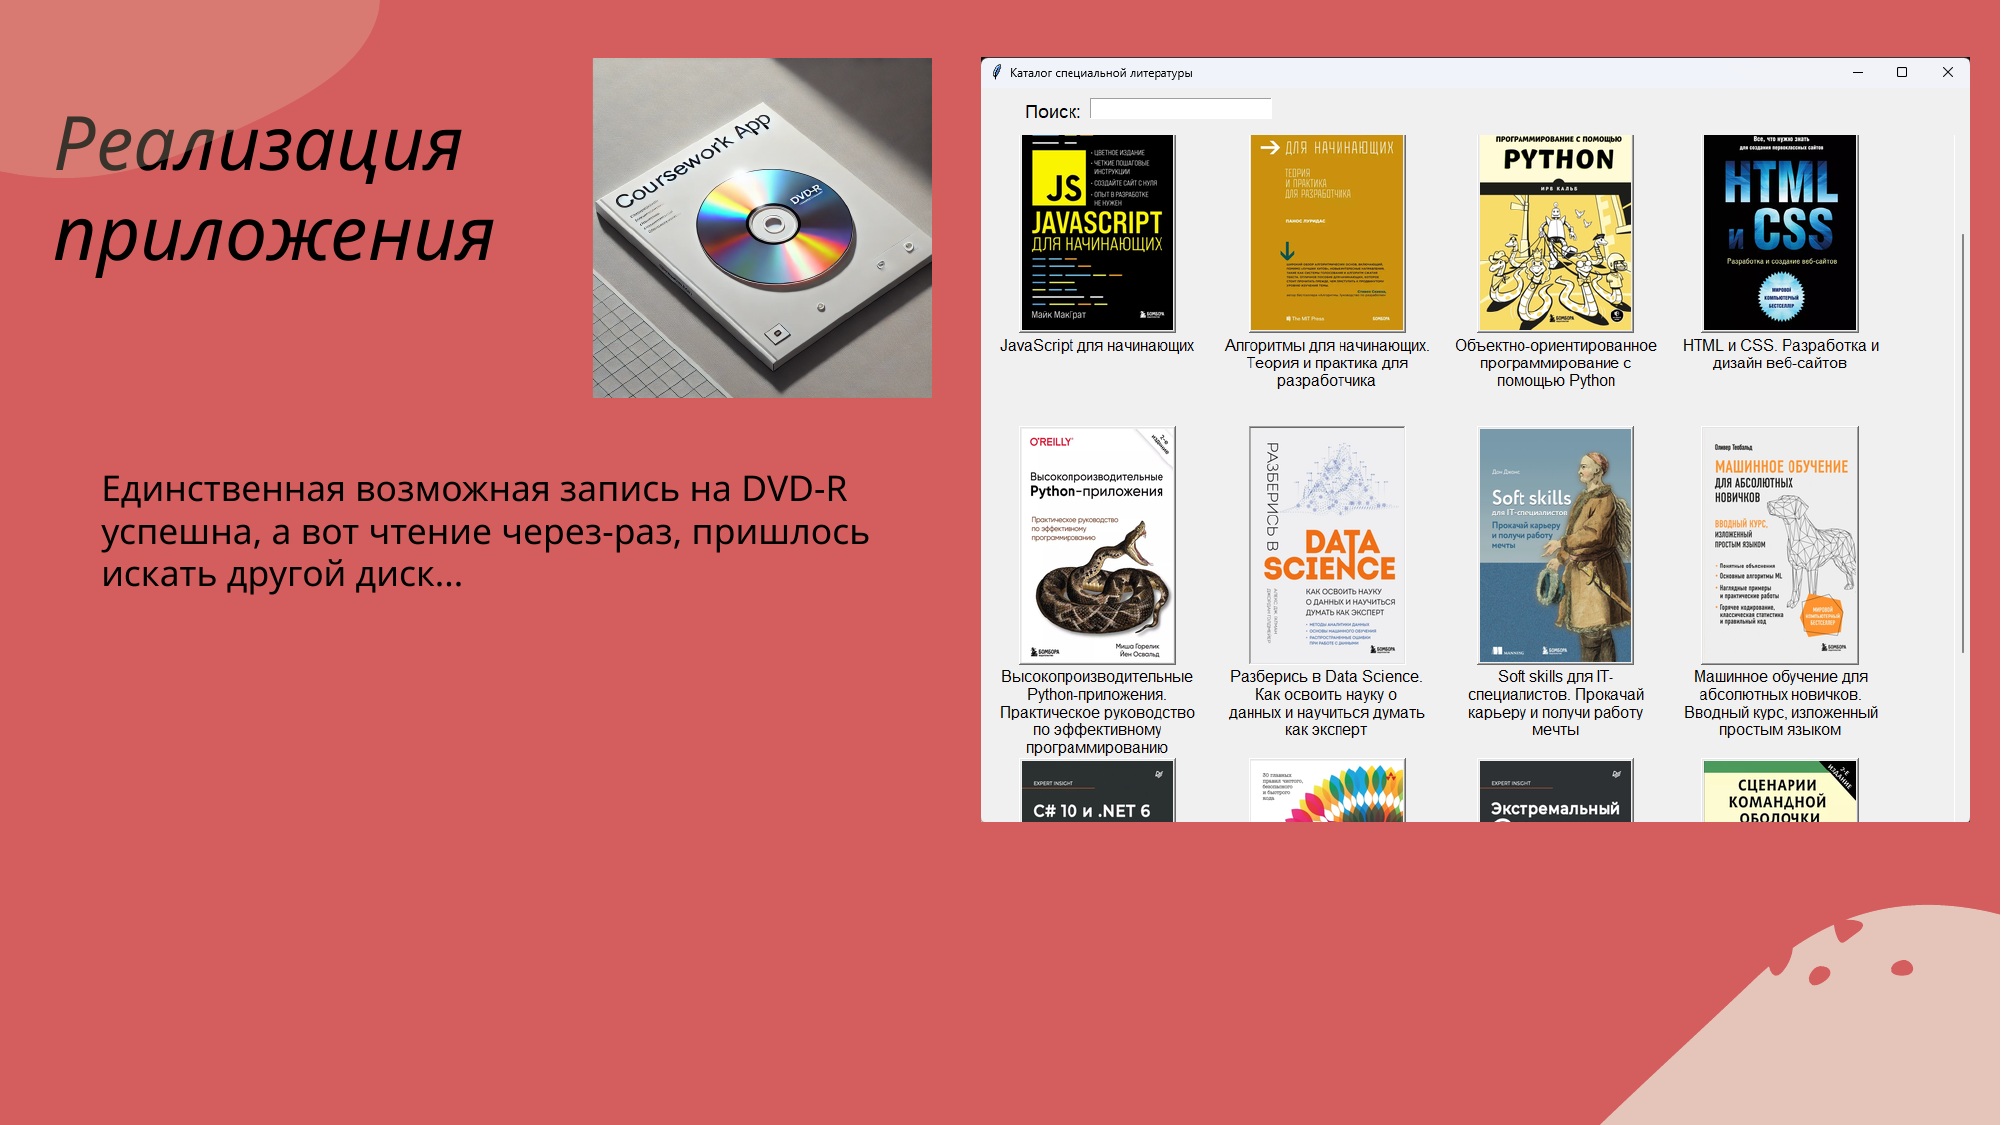

Реализация приложения
Единственная возможная запись на DVD-R успешна, а вот чтение через-раз, пришлось искать другой диск...